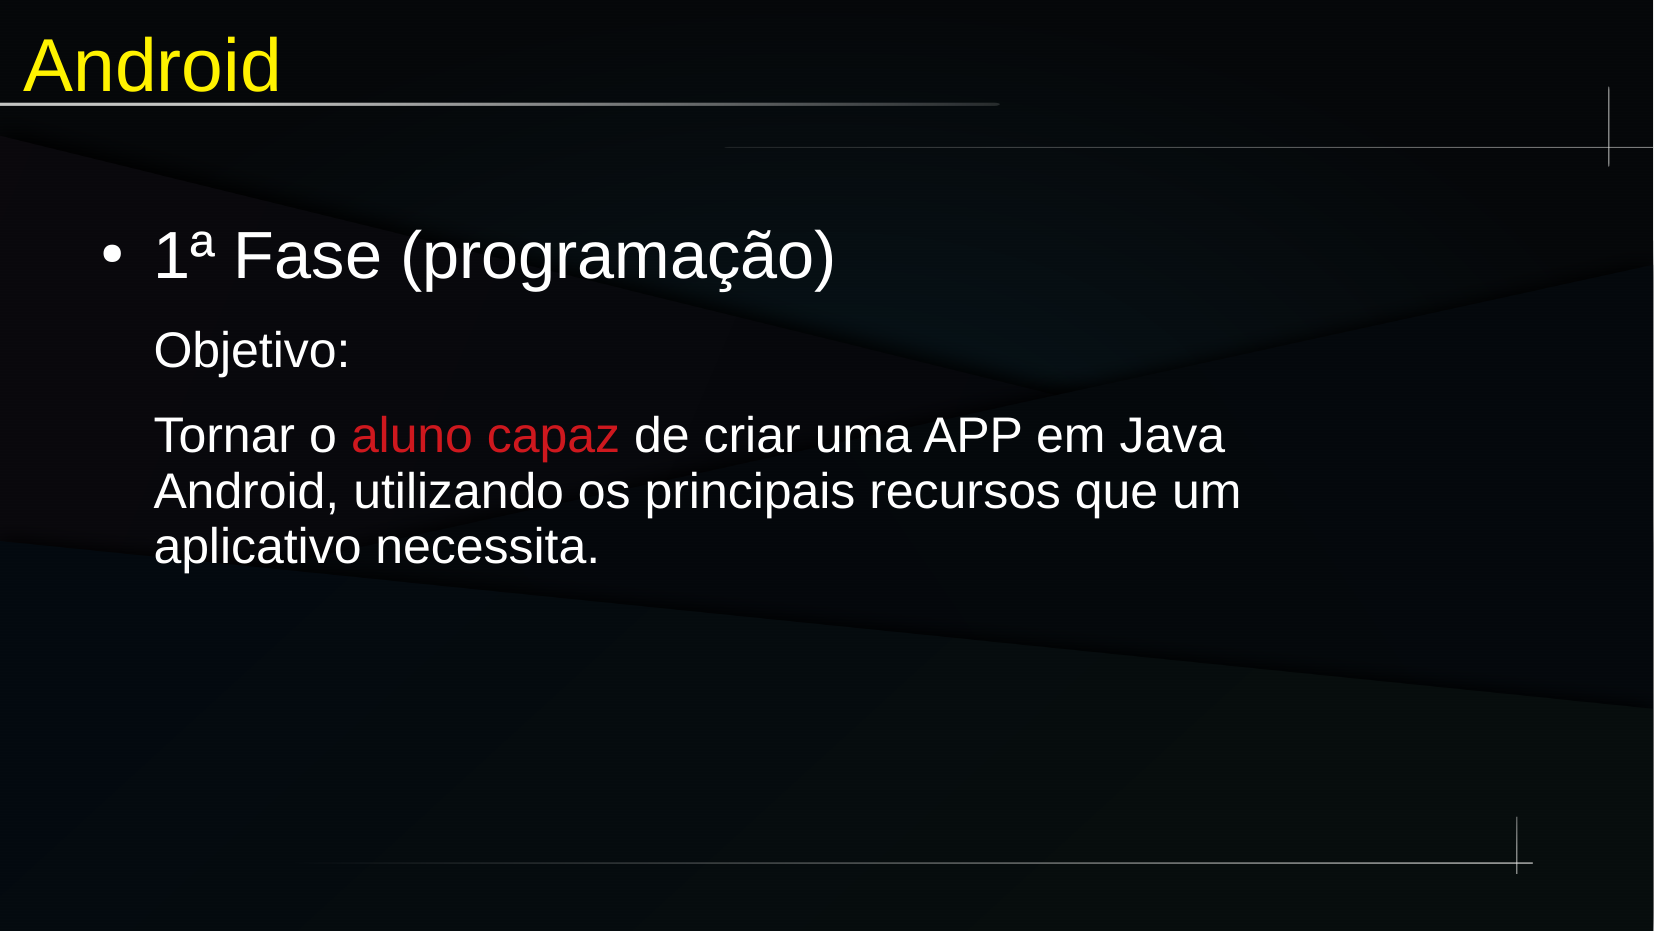

# Android
1ª Fase (programação)
Objetivo:
Tornar o aluno capaz de criar uma APP em Java Android, utilizando os principais recursos que um aplicativo necessita.